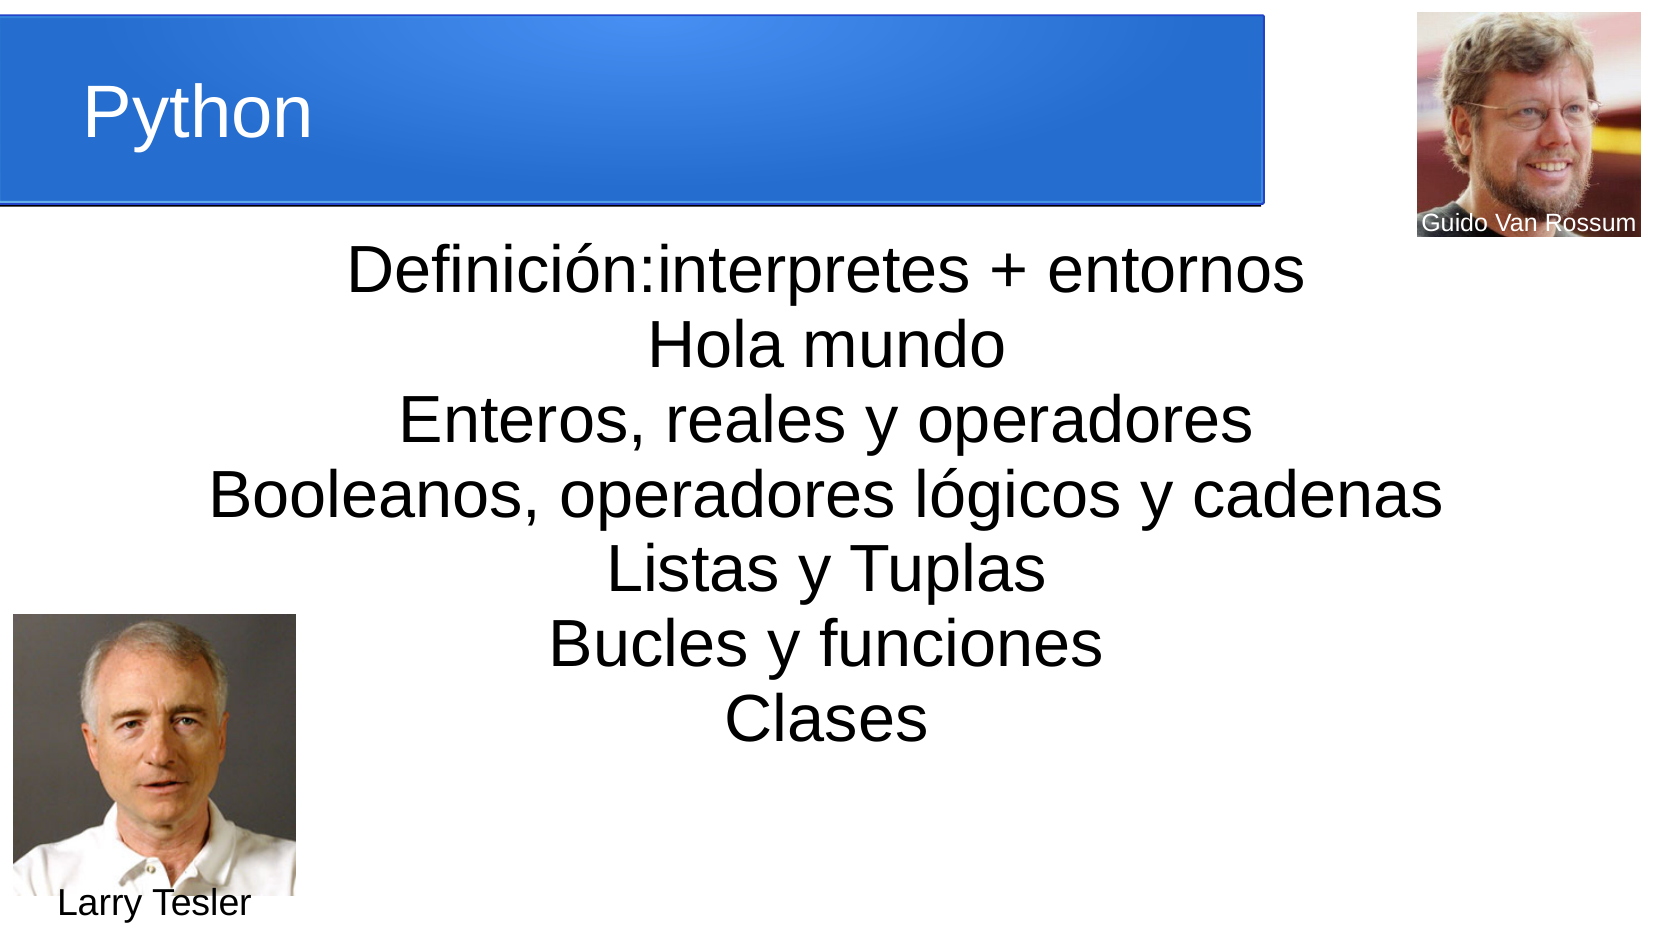

Guido Van Rossum
# Python
Definición:interpretes + entornos
Hola mundo
Enteros, reales y operadores
Booleanos, operadores lógicos y cadenas
Listas y Tuplas
Bucles y funciones
Clases
Larry Tesler